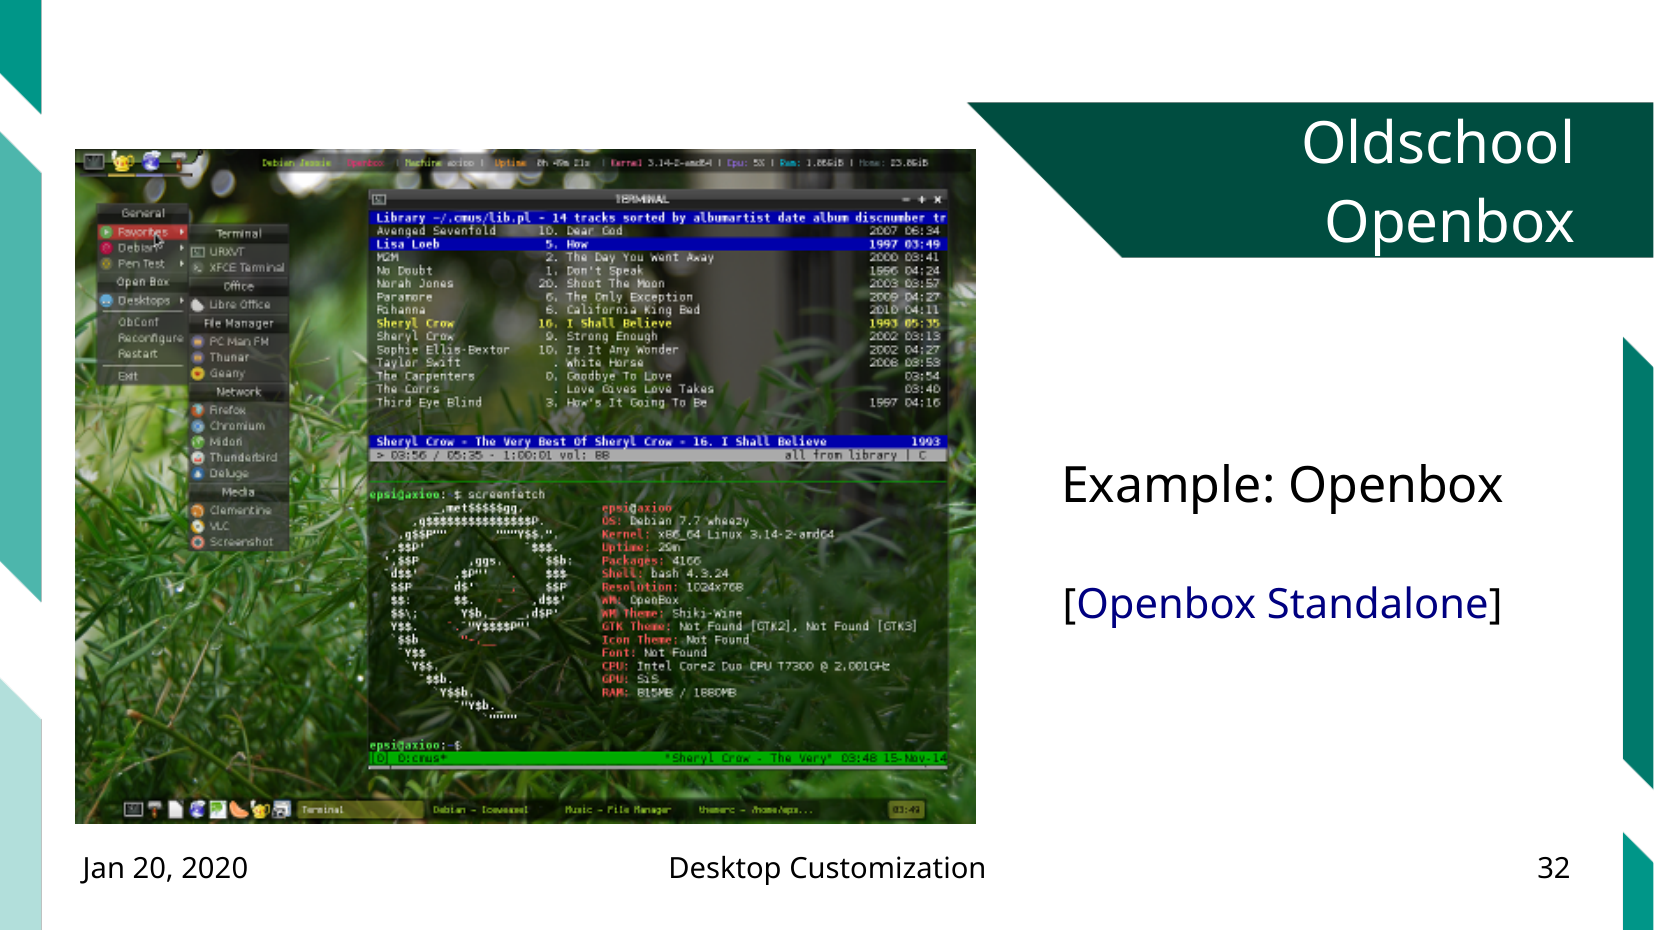

# Oldschool Openbox
Example: Openbox
[Openbox Standalone]
Jan 20, 2020
Desktop Customization
32